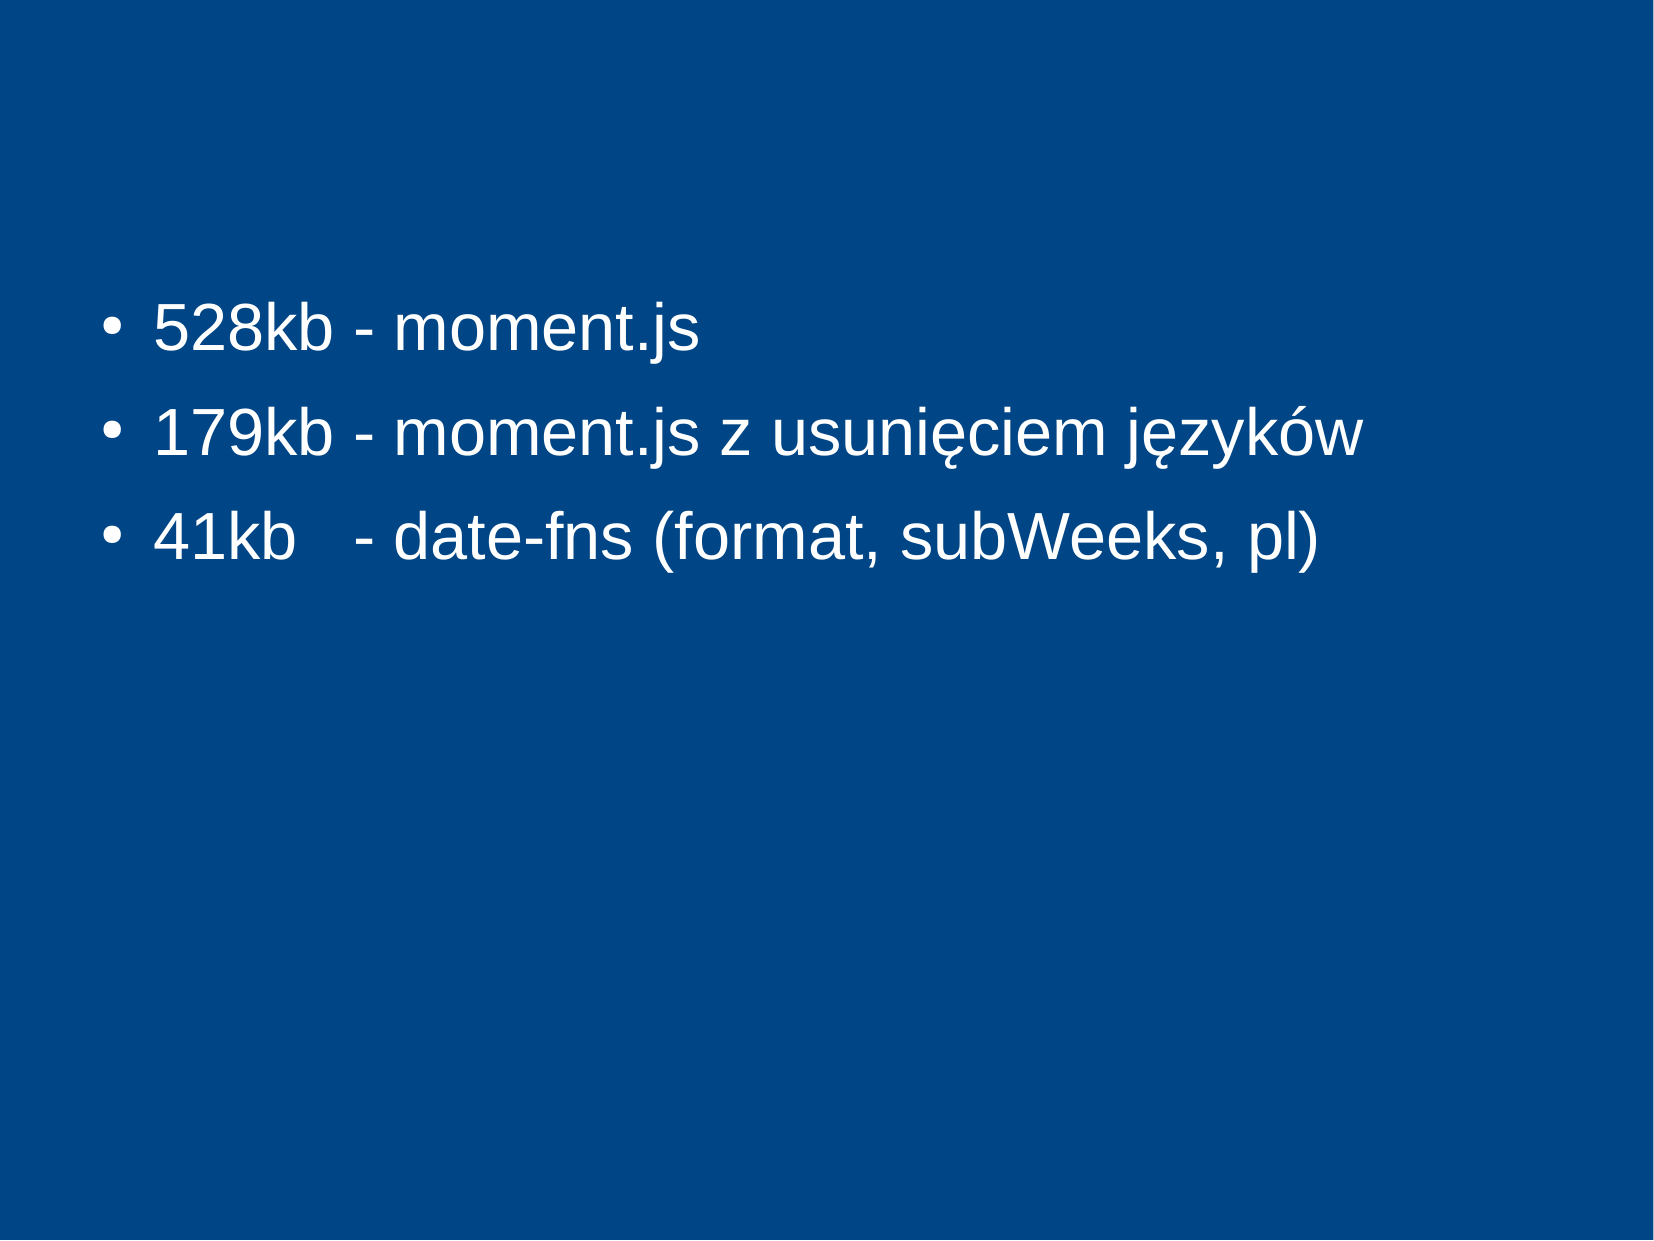

#
528kb - moment.js
179kb - moment.js z usunięciem języków
41kb - date-fns (format, subWeeks, pl)